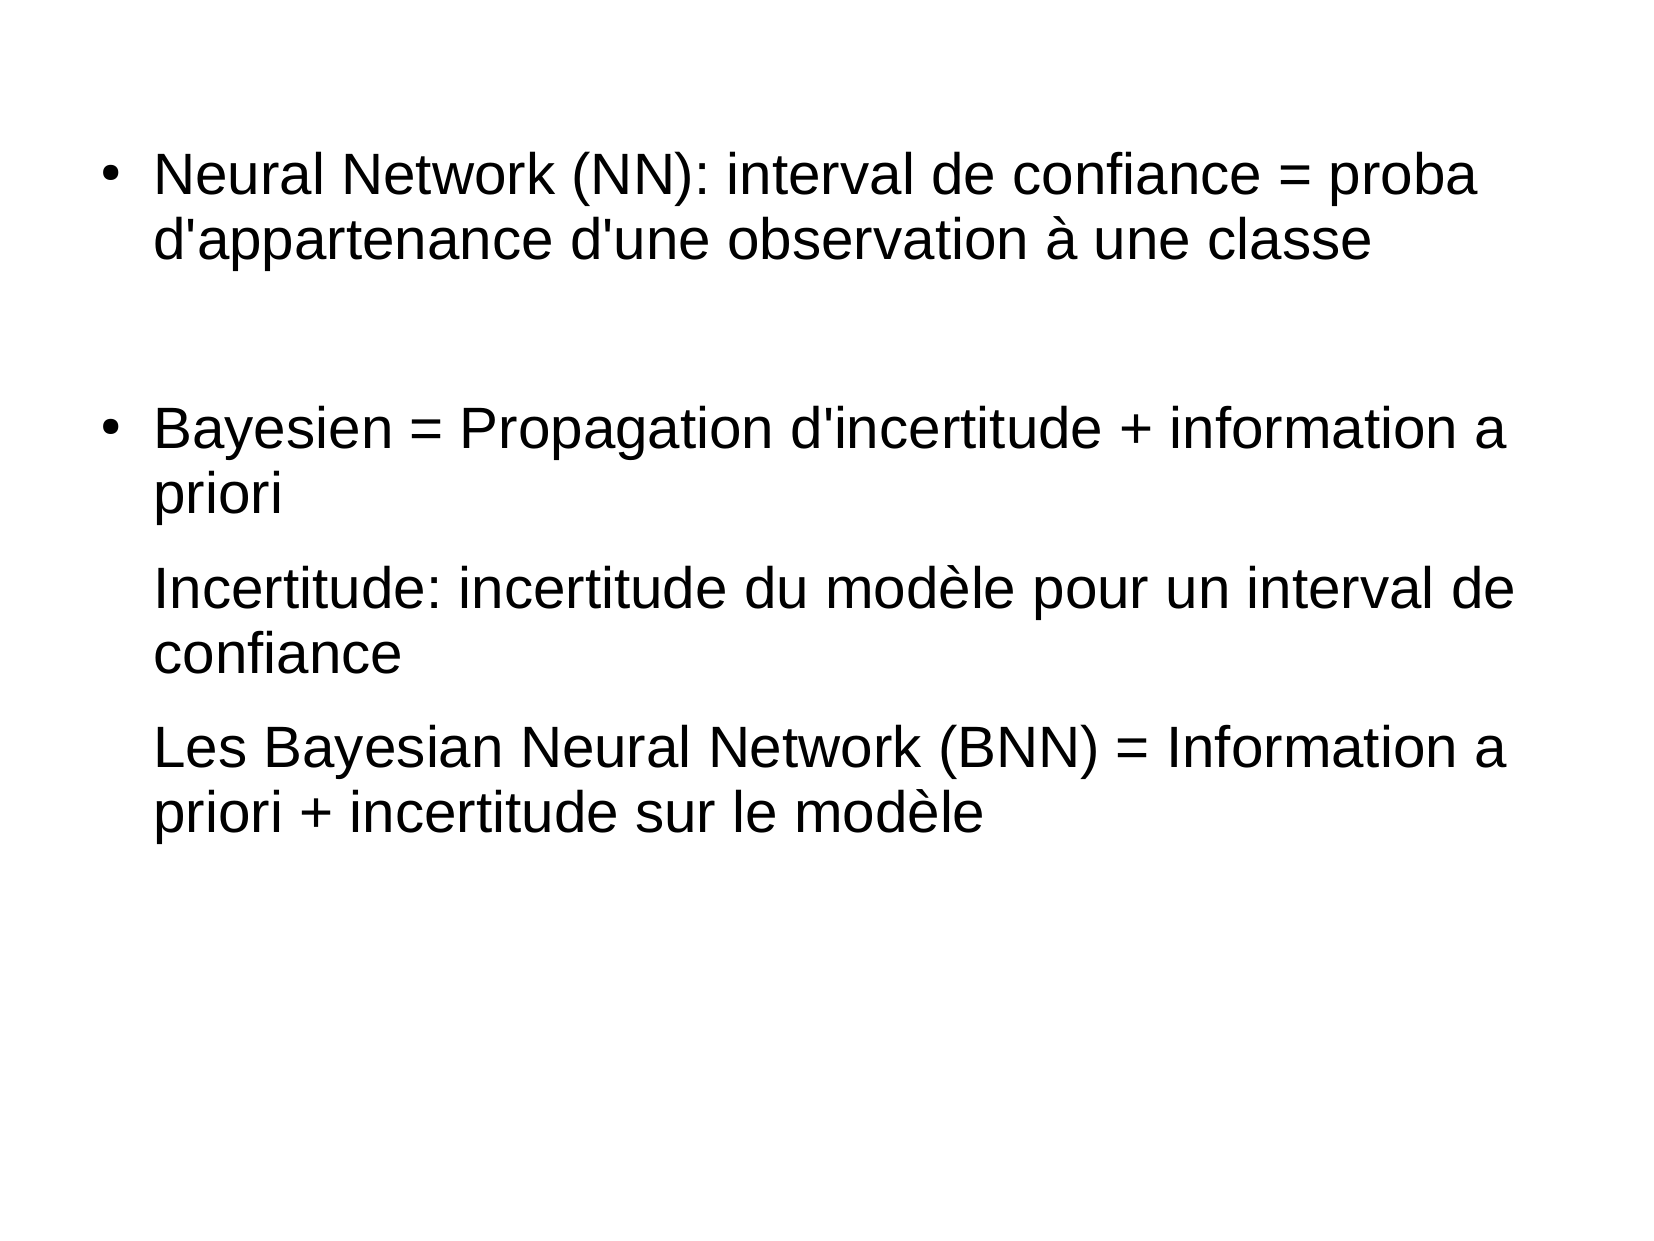

# Neural Network (NN): interval de confiance = proba d'appartenance d'une observation à une classe
Bayesien = Propagation d'incertitude + information a priori
Incertitude: incertitude du modèle pour un interval de confiance
Les Bayesian Neural Network (BNN) = Information a priori + incertitude sur le modèle